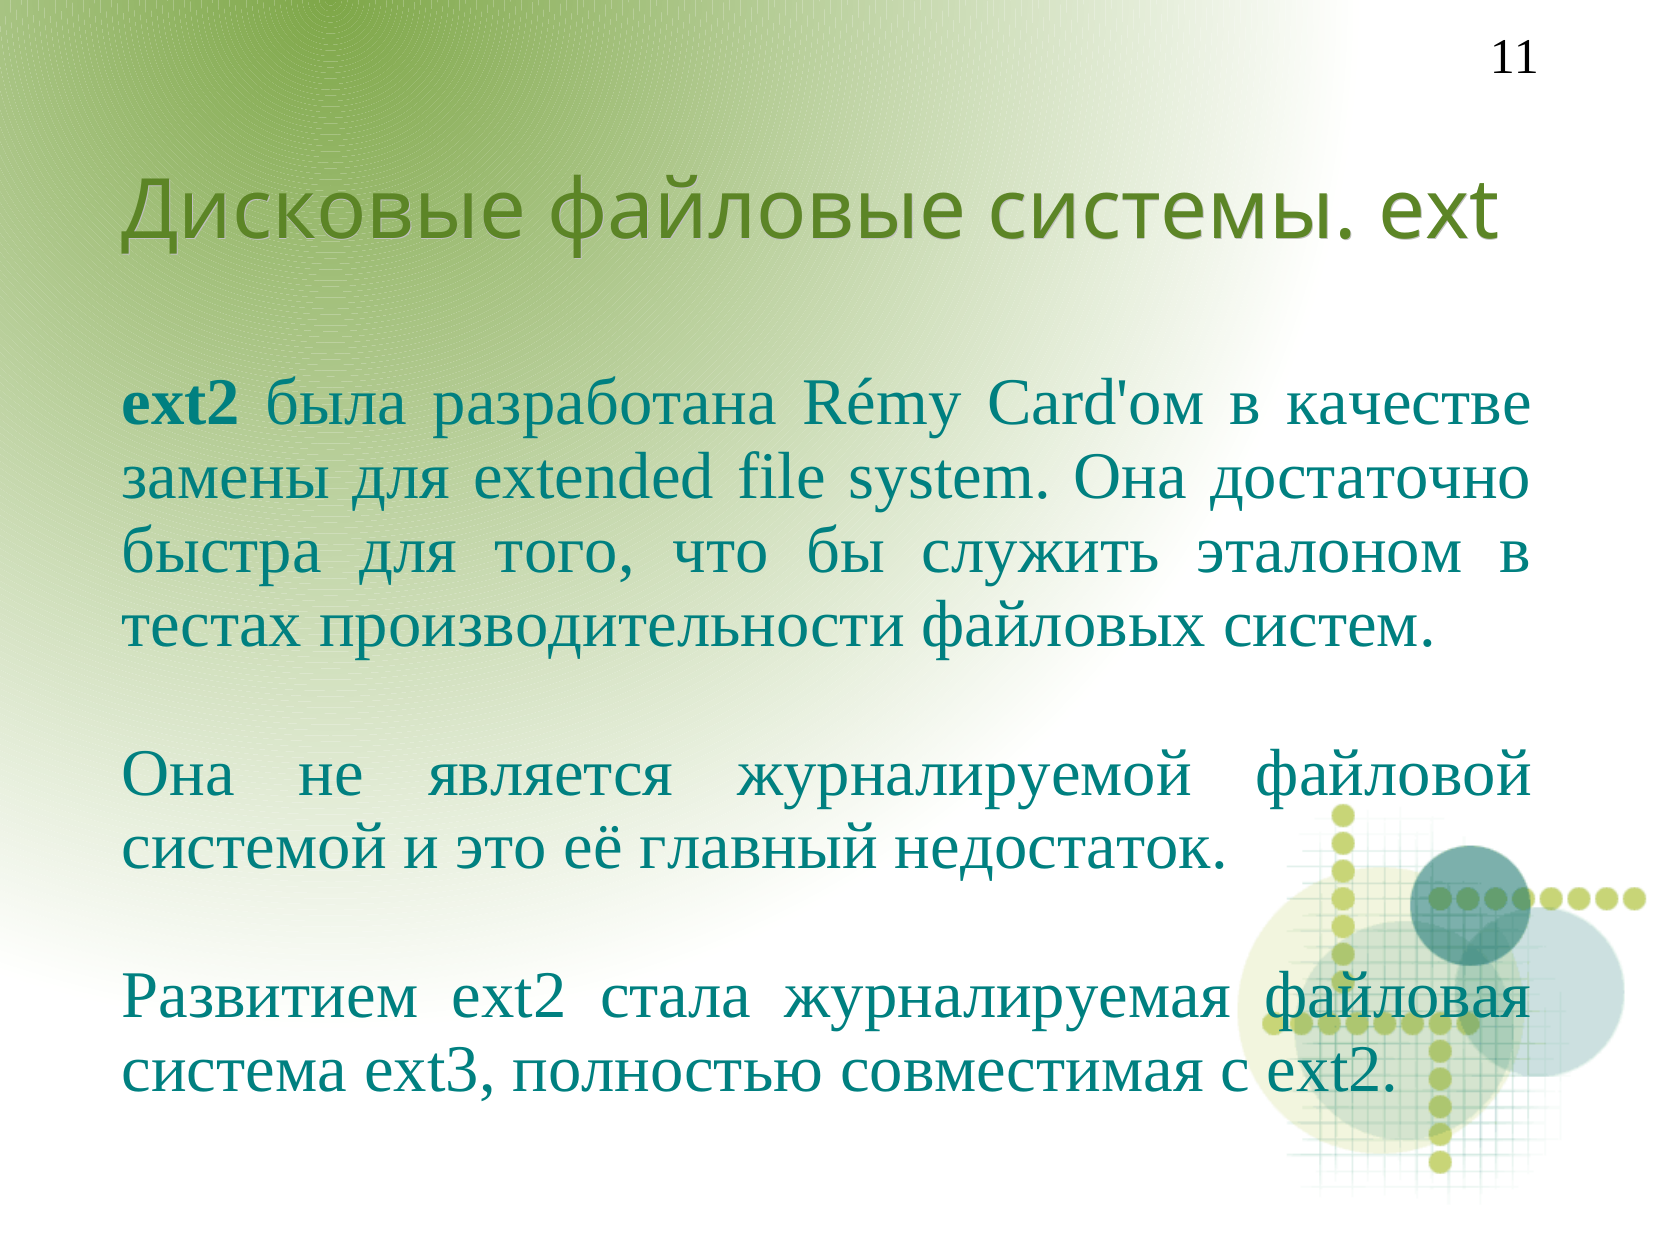

# Дисковые файловые системы. ext
ext2 была разработана Rémy Card'ом в качестве замены для extended file system. Она достаточно быстра для того, что бы служить эталоном в тестах производительности файловых систем.
Она не является журналируемой файловой системой и это её главный недостаток.
Развитием ext2 стала журналируемая файловая система ext3, полностью совместимая с ext2.